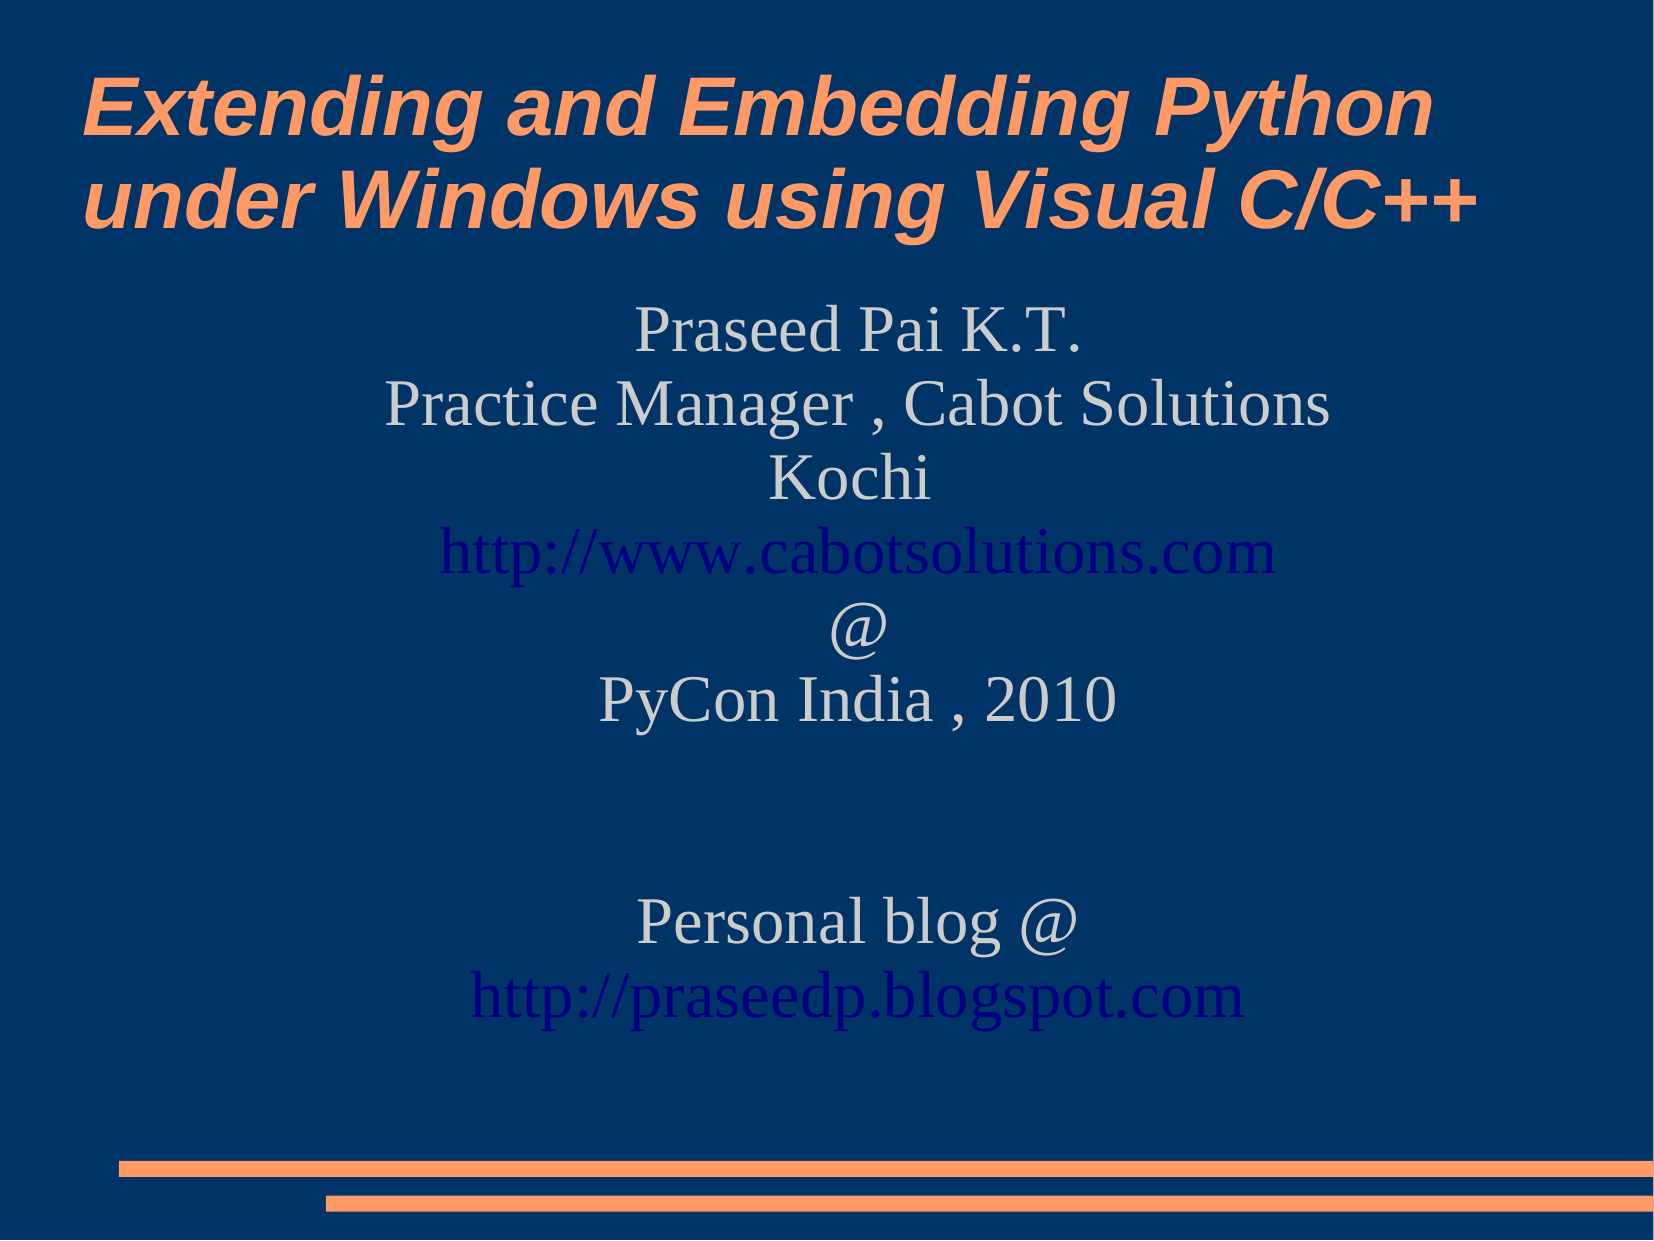

# Extending and Embedding Python under Windows using Visual C/C++
Praseed Pai K.T.
Practice Manager , Cabot Solutions
Kochi
http://www.cabotsolutions.com
@
PyCon India , 2010
Personal blog @
http://praseedp.blogspot.com